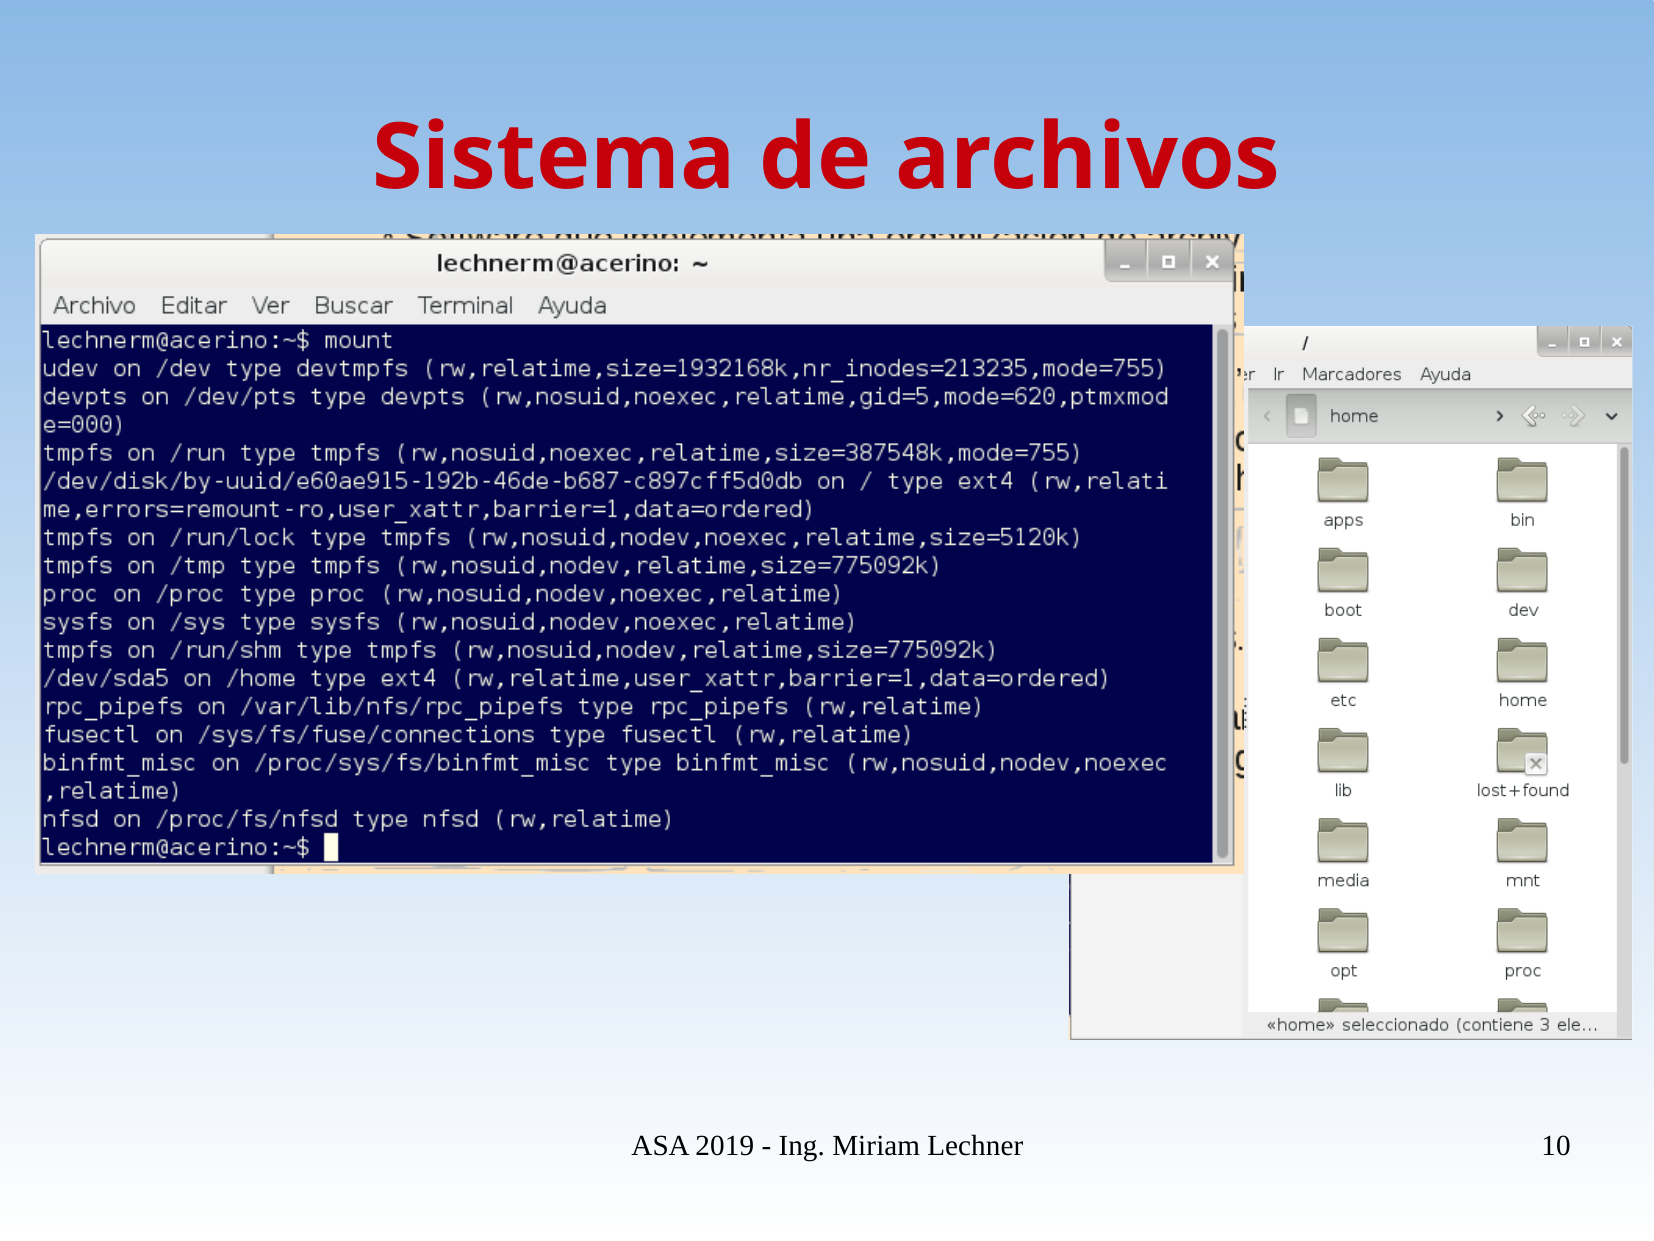

# Sistema de archivos
ASA 2019 - Ing. Miriam Lechner
10